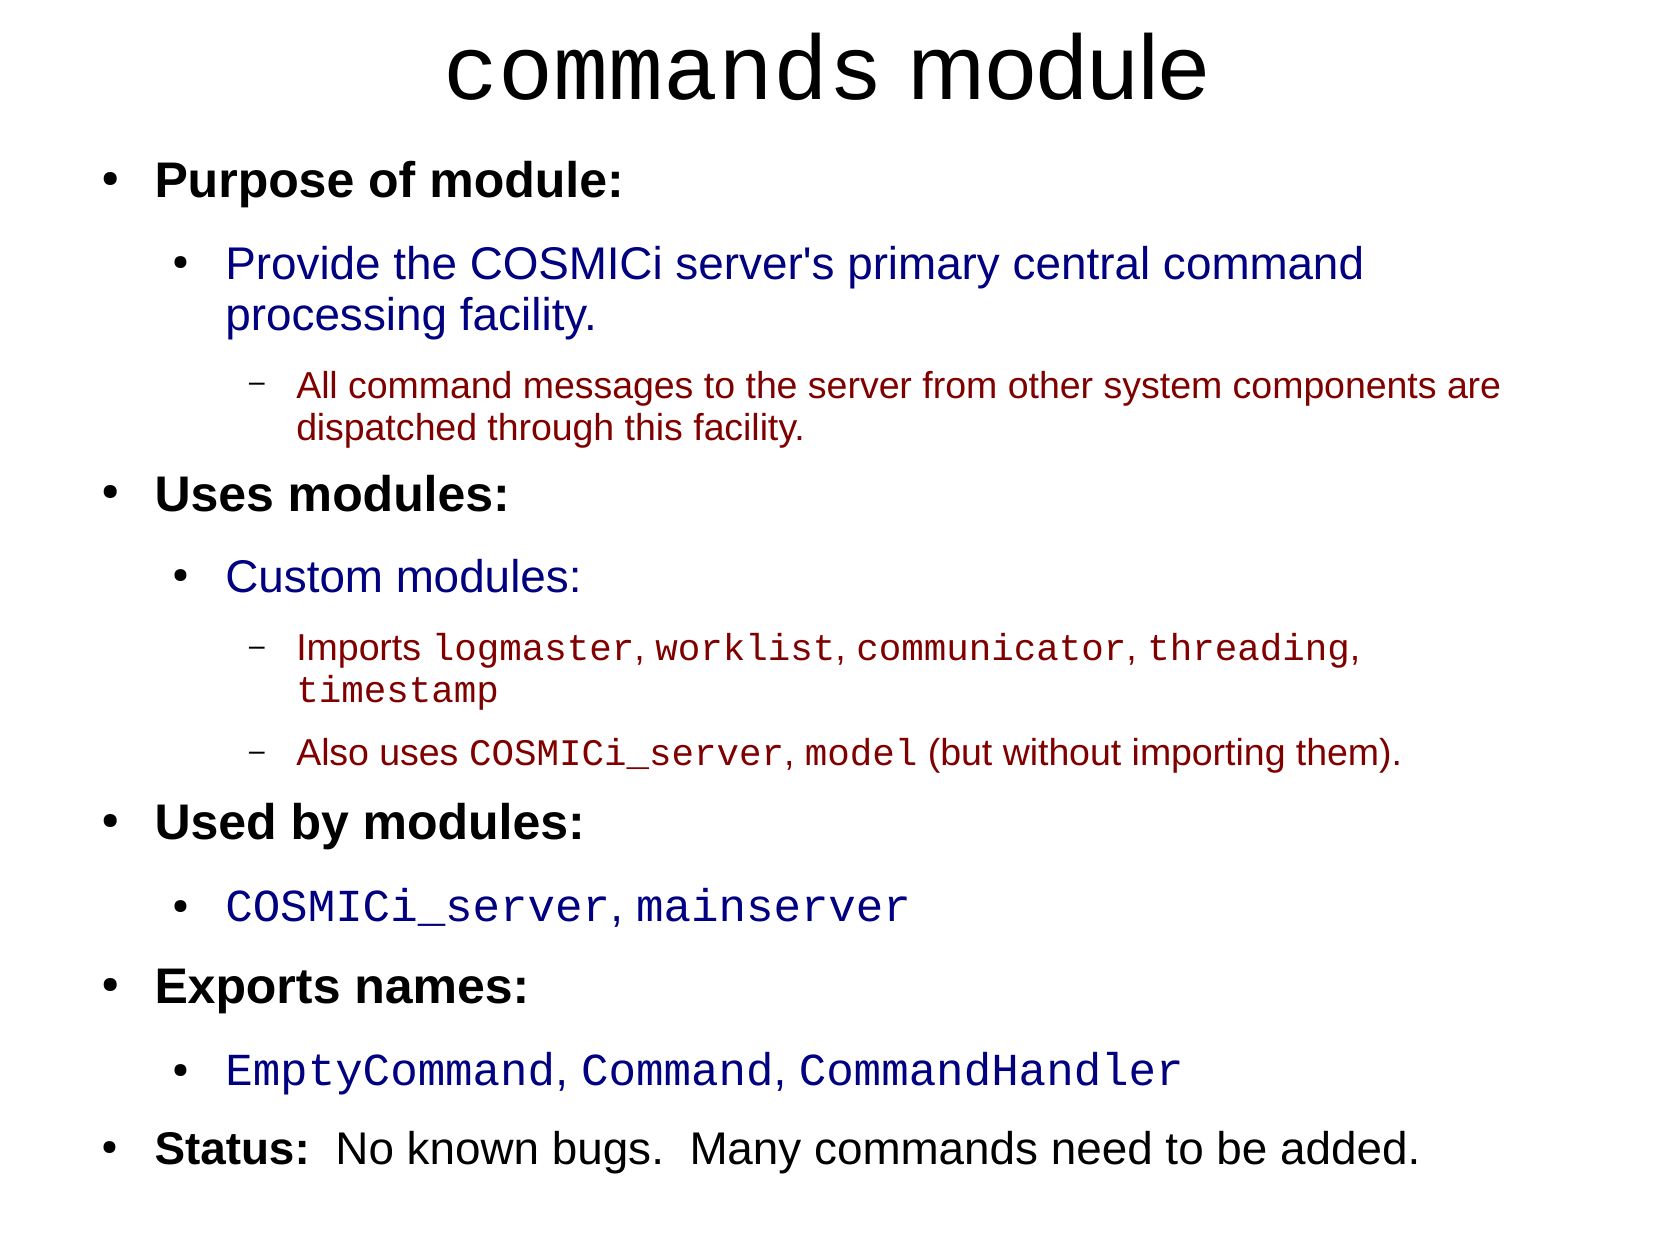

# commands module
Purpose of module:
Provide the COSMICi server's primary central command processing facility.
All command messages to the server from other system components are dispatched through this facility.
Uses modules:
Custom modules:
Imports logmaster, worklist, communicator, threading, timestamp
Also uses COSMICi_server, model (but without importing them).
Used by modules:
COSMICi_server, mainserver
Exports names:
EmptyCommand, Command, CommandHandler
Status: No known bugs. Many commands need to be added.